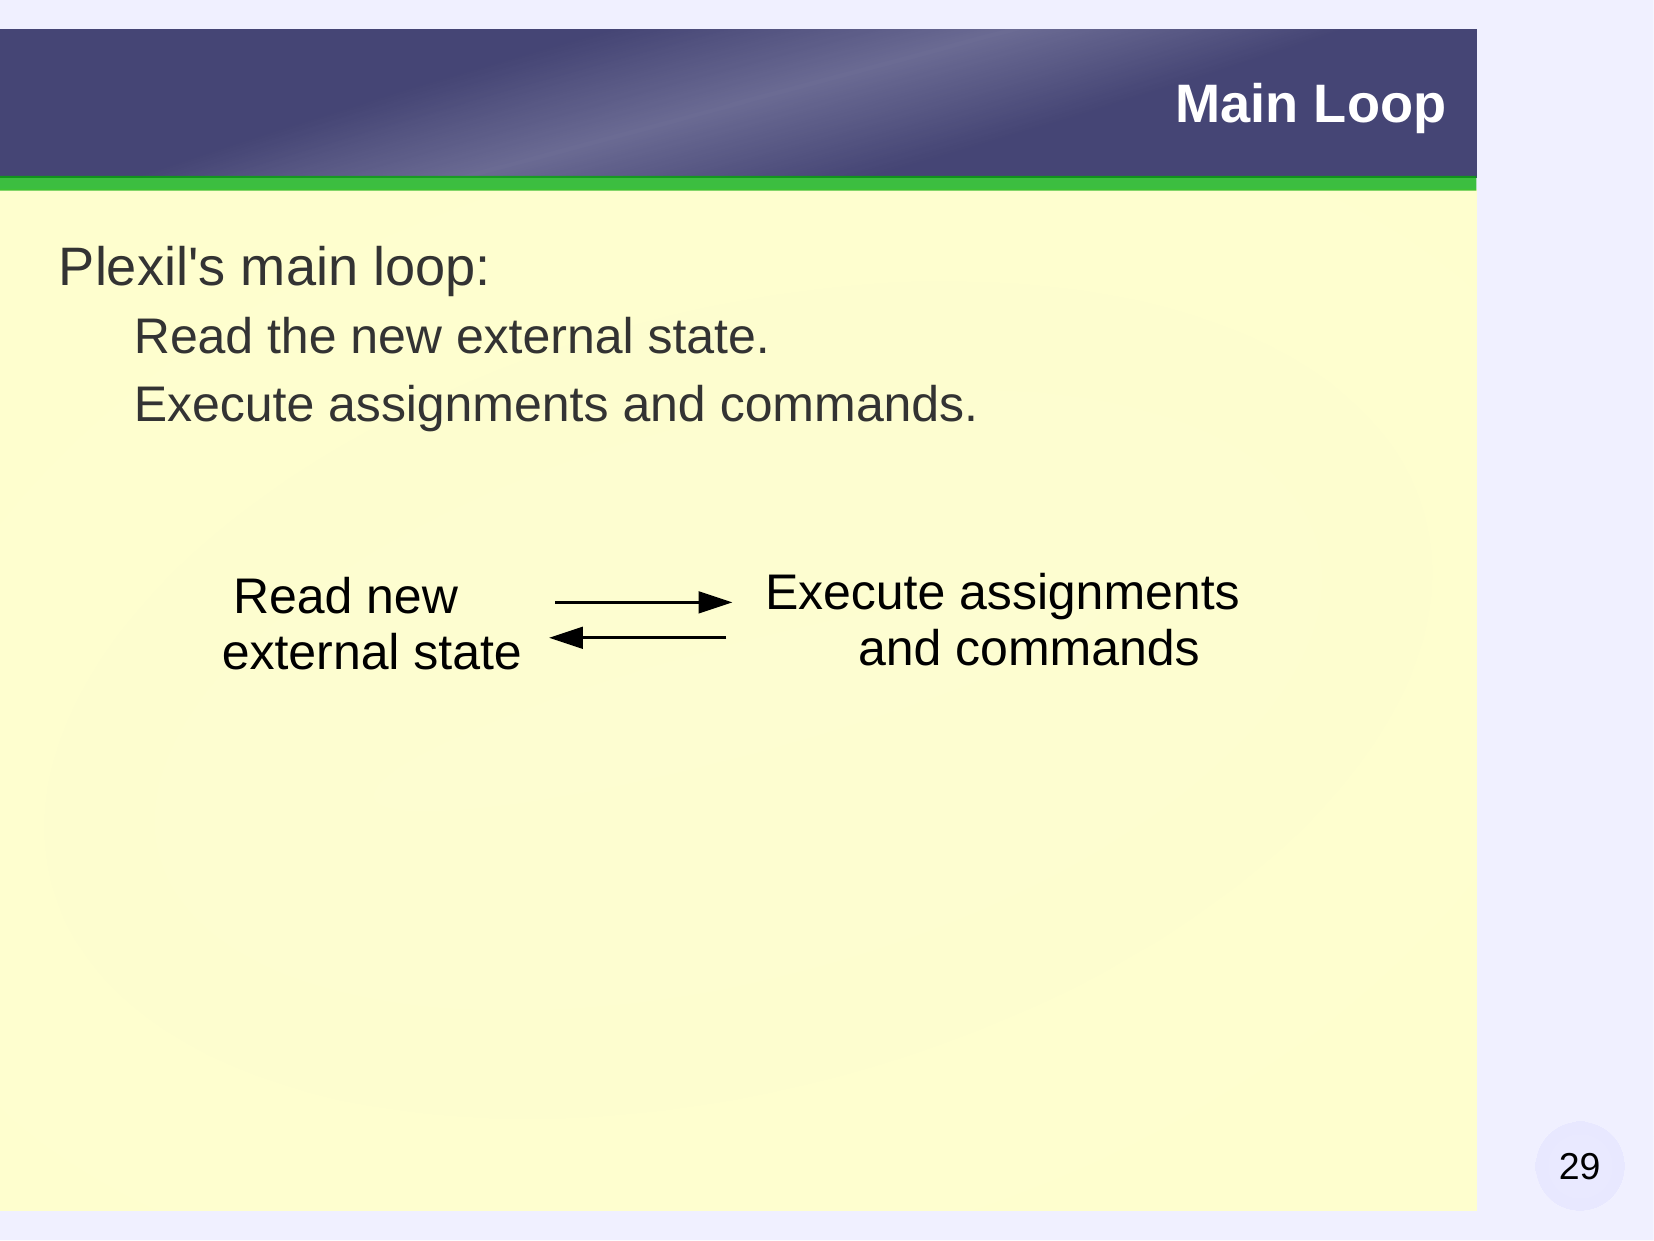

# Main Loop
Plexil's main loop:
Read the new external state.
Execute assignments and commands.
Execute assignments and commands
Read new
external state